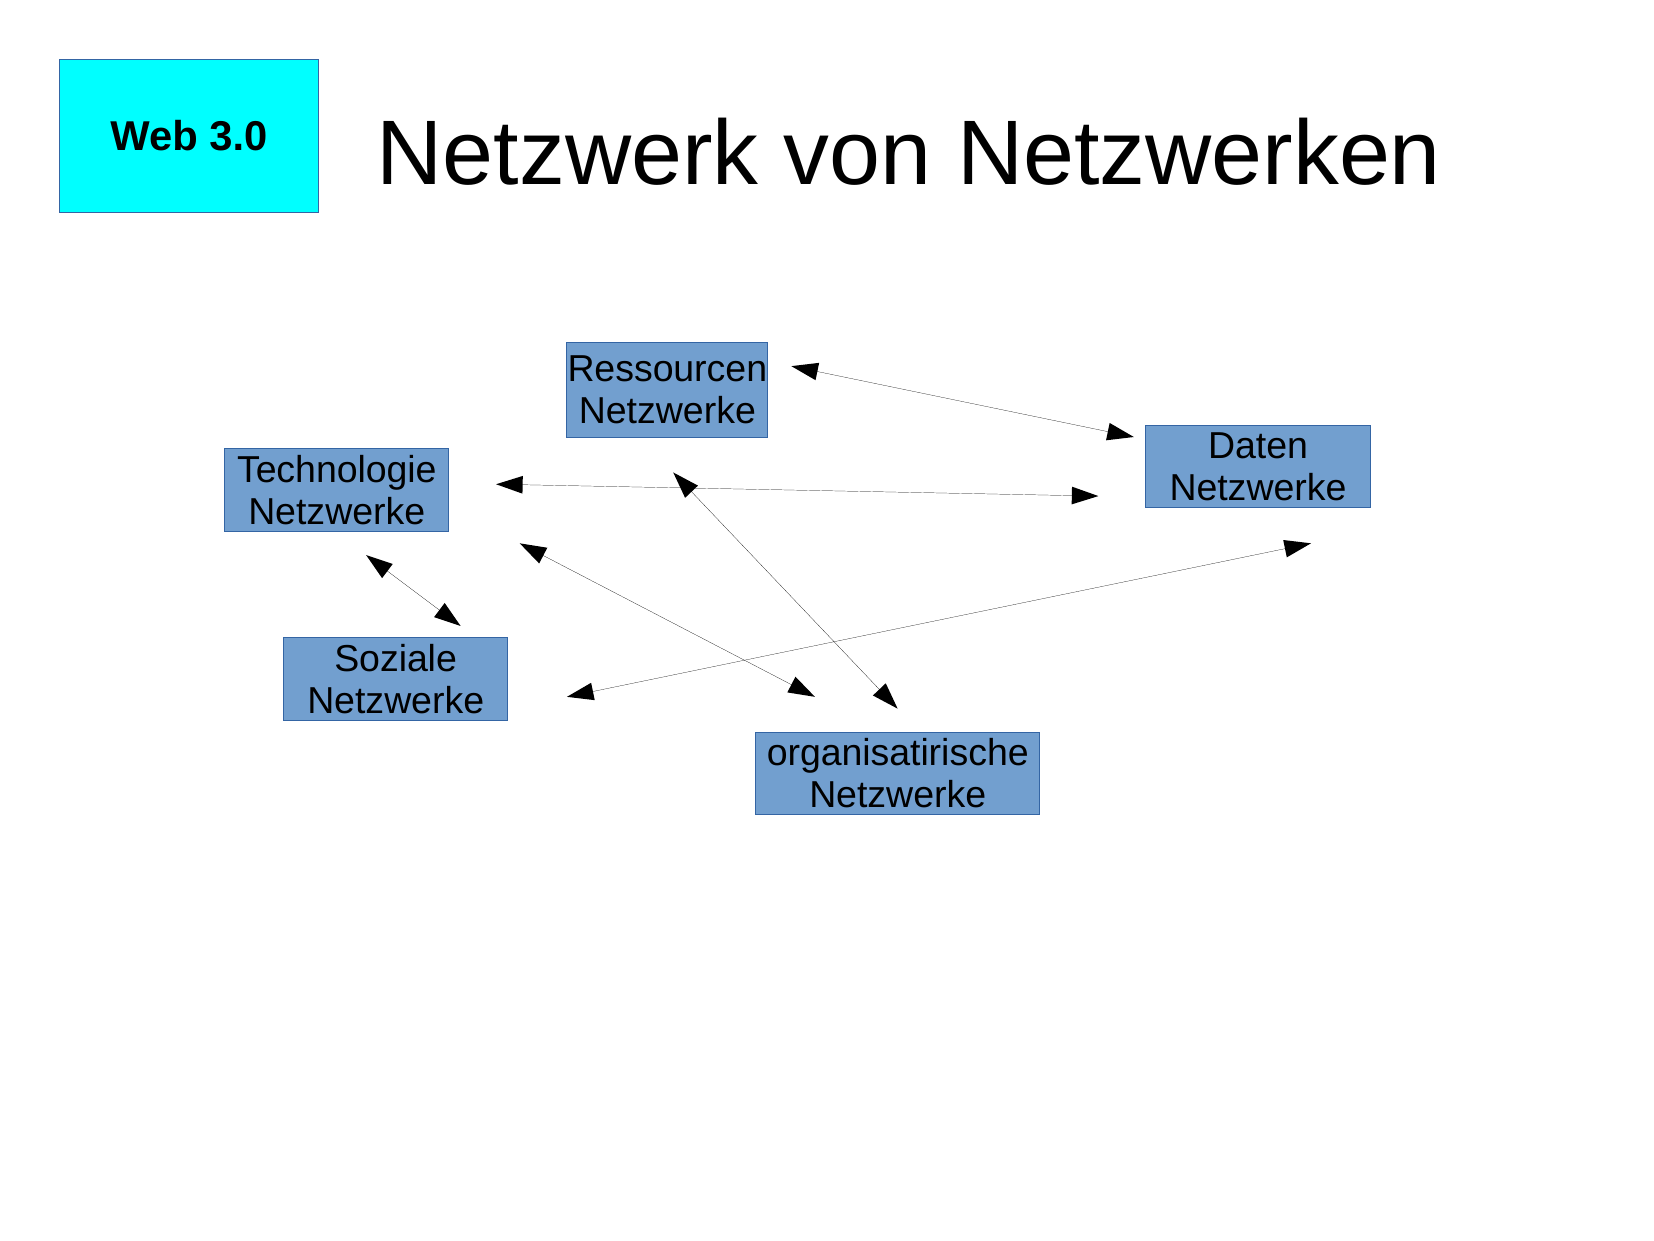

# Netzwerk von Netzwerken
Web 3.0
Ressourcen
Netzwerke
Daten
Netzwerke
Technologie
Netzwerke
Soziale
Netzwerke
organisatirische
Netzwerke